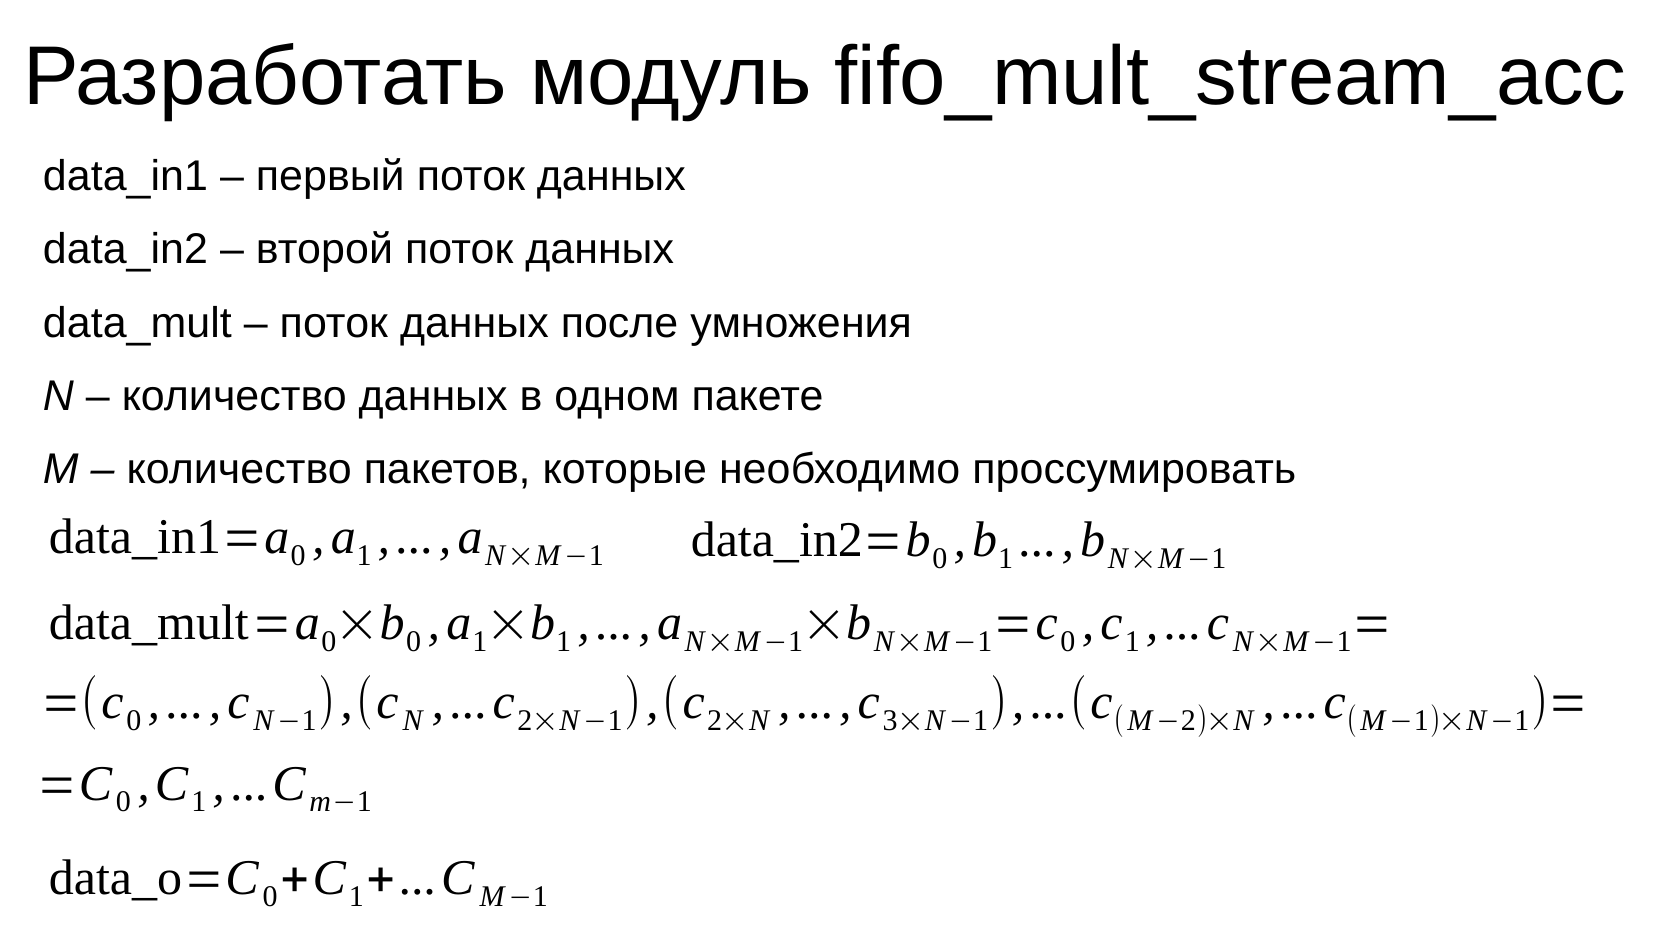

Разработать модуль fifo_mult_stream_acc
# data_in1 – первый поток данных
data_in2 – второй поток данных
data_mult – поток данных после умножения
N – количество данных в одном пакете
M – количество пакетов, которые необходимо проссумировать